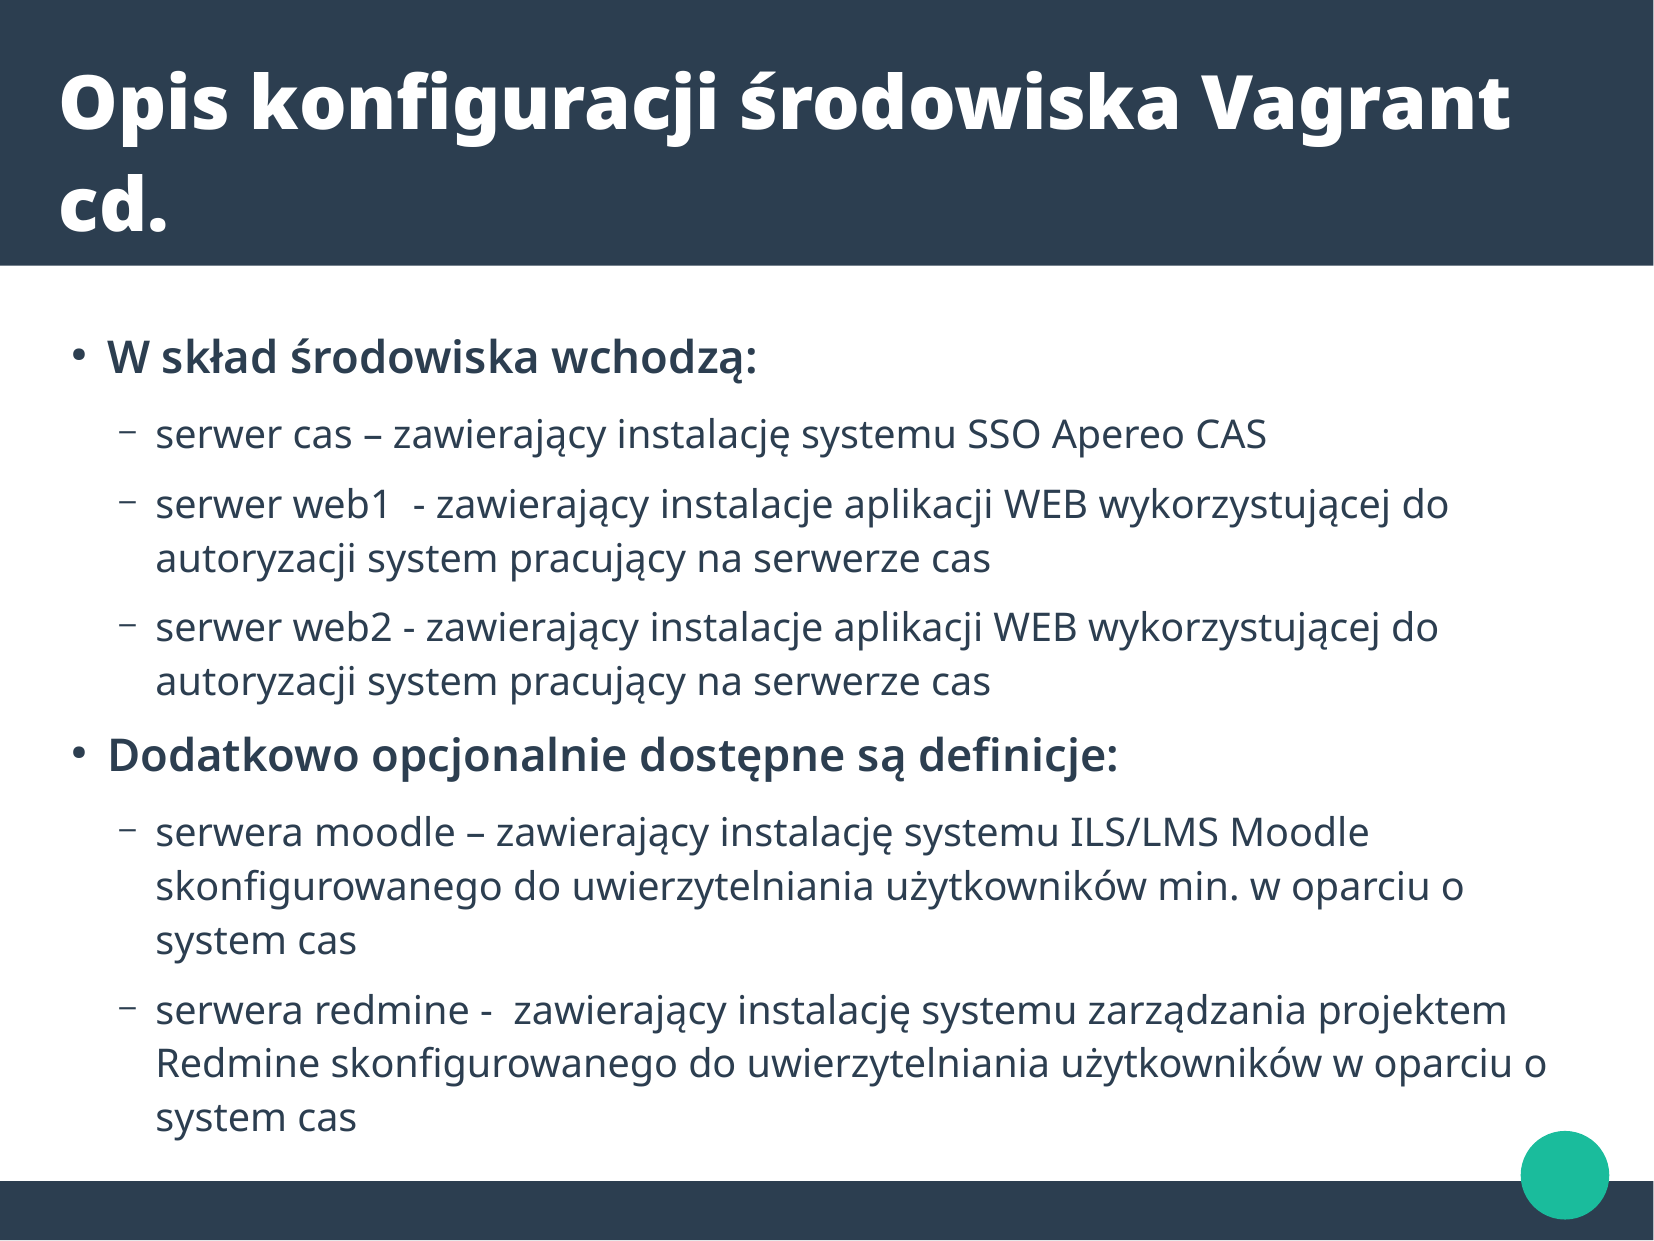

# Opis konfiguracji środowiska Vagrant cd.
W skład środowiska wchodzą:
serwer cas – zawierający instalację systemu SSO Apereo CAS
serwer web1 - zawierający instalacje aplikacji WEB wykorzystującej do autoryzacji system pracujący na serwerze cas
serwer web2 - zawierający instalacje aplikacji WEB wykorzystującej do autoryzacji system pracujący na serwerze cas
Dodatkowo opcjonalnie dostępne są definicje:
serwera moodle – zawierający instalację systemu ILS/LMS Moodle skonfigurowanego do uwierzytelniania użytkowników min. w oparciu o system cas
serwera redmine - zawierający instalację systemu zarządzania projektem Redmine skonfigurowanego do uwierzytelniania użytkowników w oparciu o system cas